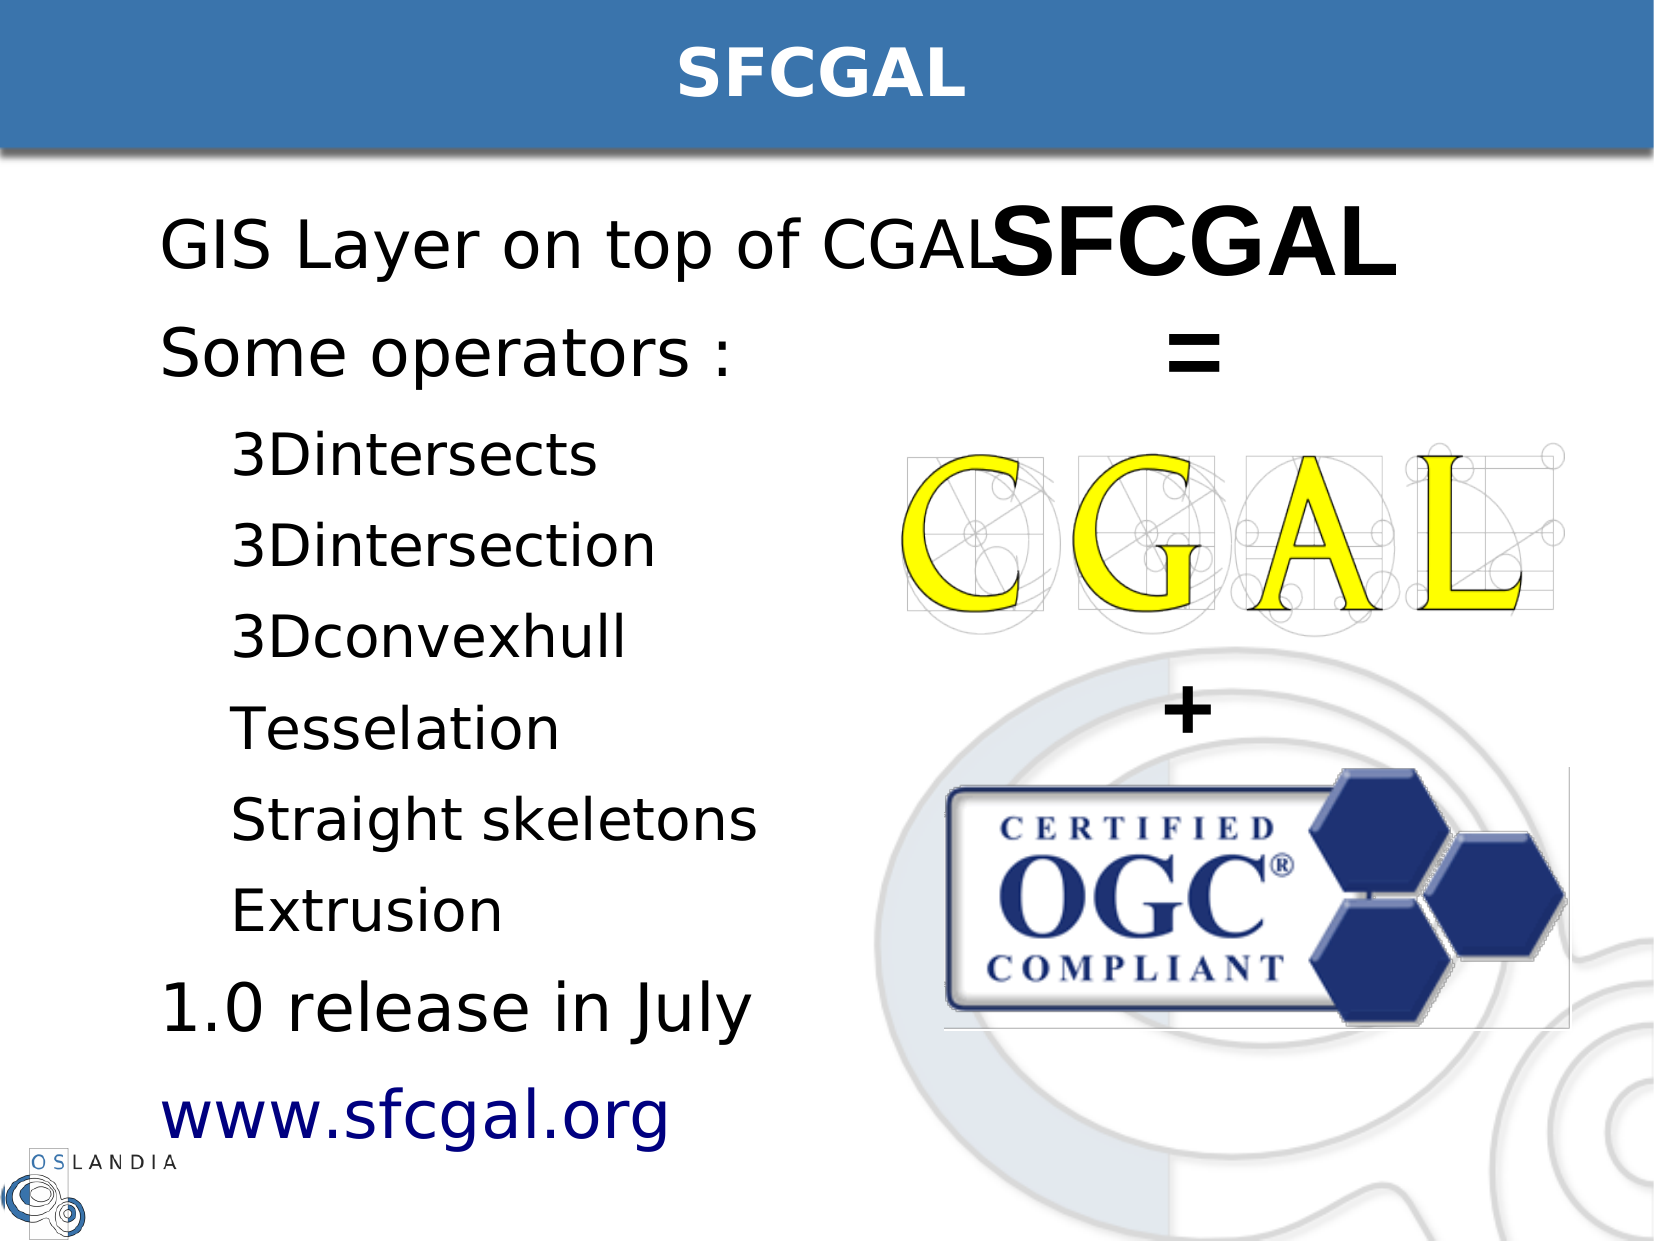

# SFCGAL
SFCGAL
=
GIS Layer on top of CGAL
Some operators :
3Dintersects
3Dintersection
3Dconvexhull
Tesselation
Straight skeletons
Extrusion
1.0 release in July
www.sfcgal.org
+